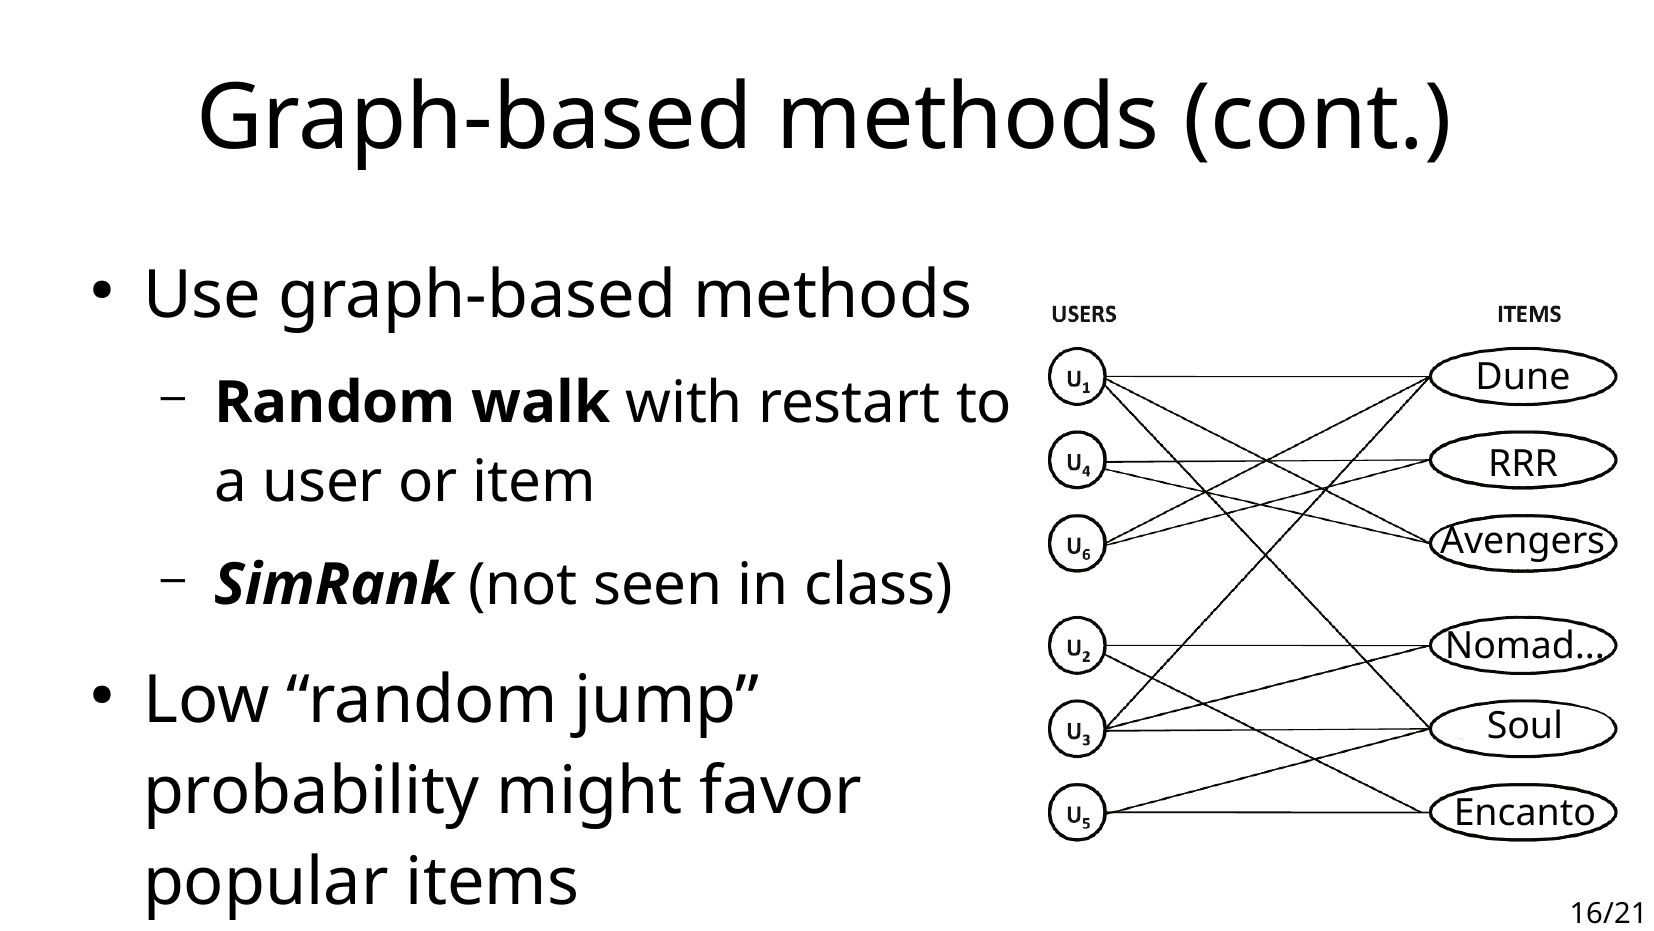

# Graph-based methods (cont.)
Use graph-based methods
Random walk with restart to a user or item
SimRank (not seen in class)
Low “random jump” probability might favor popular items
Dune
RRR
Avengers
Nomad...
Soul
Encanto
16